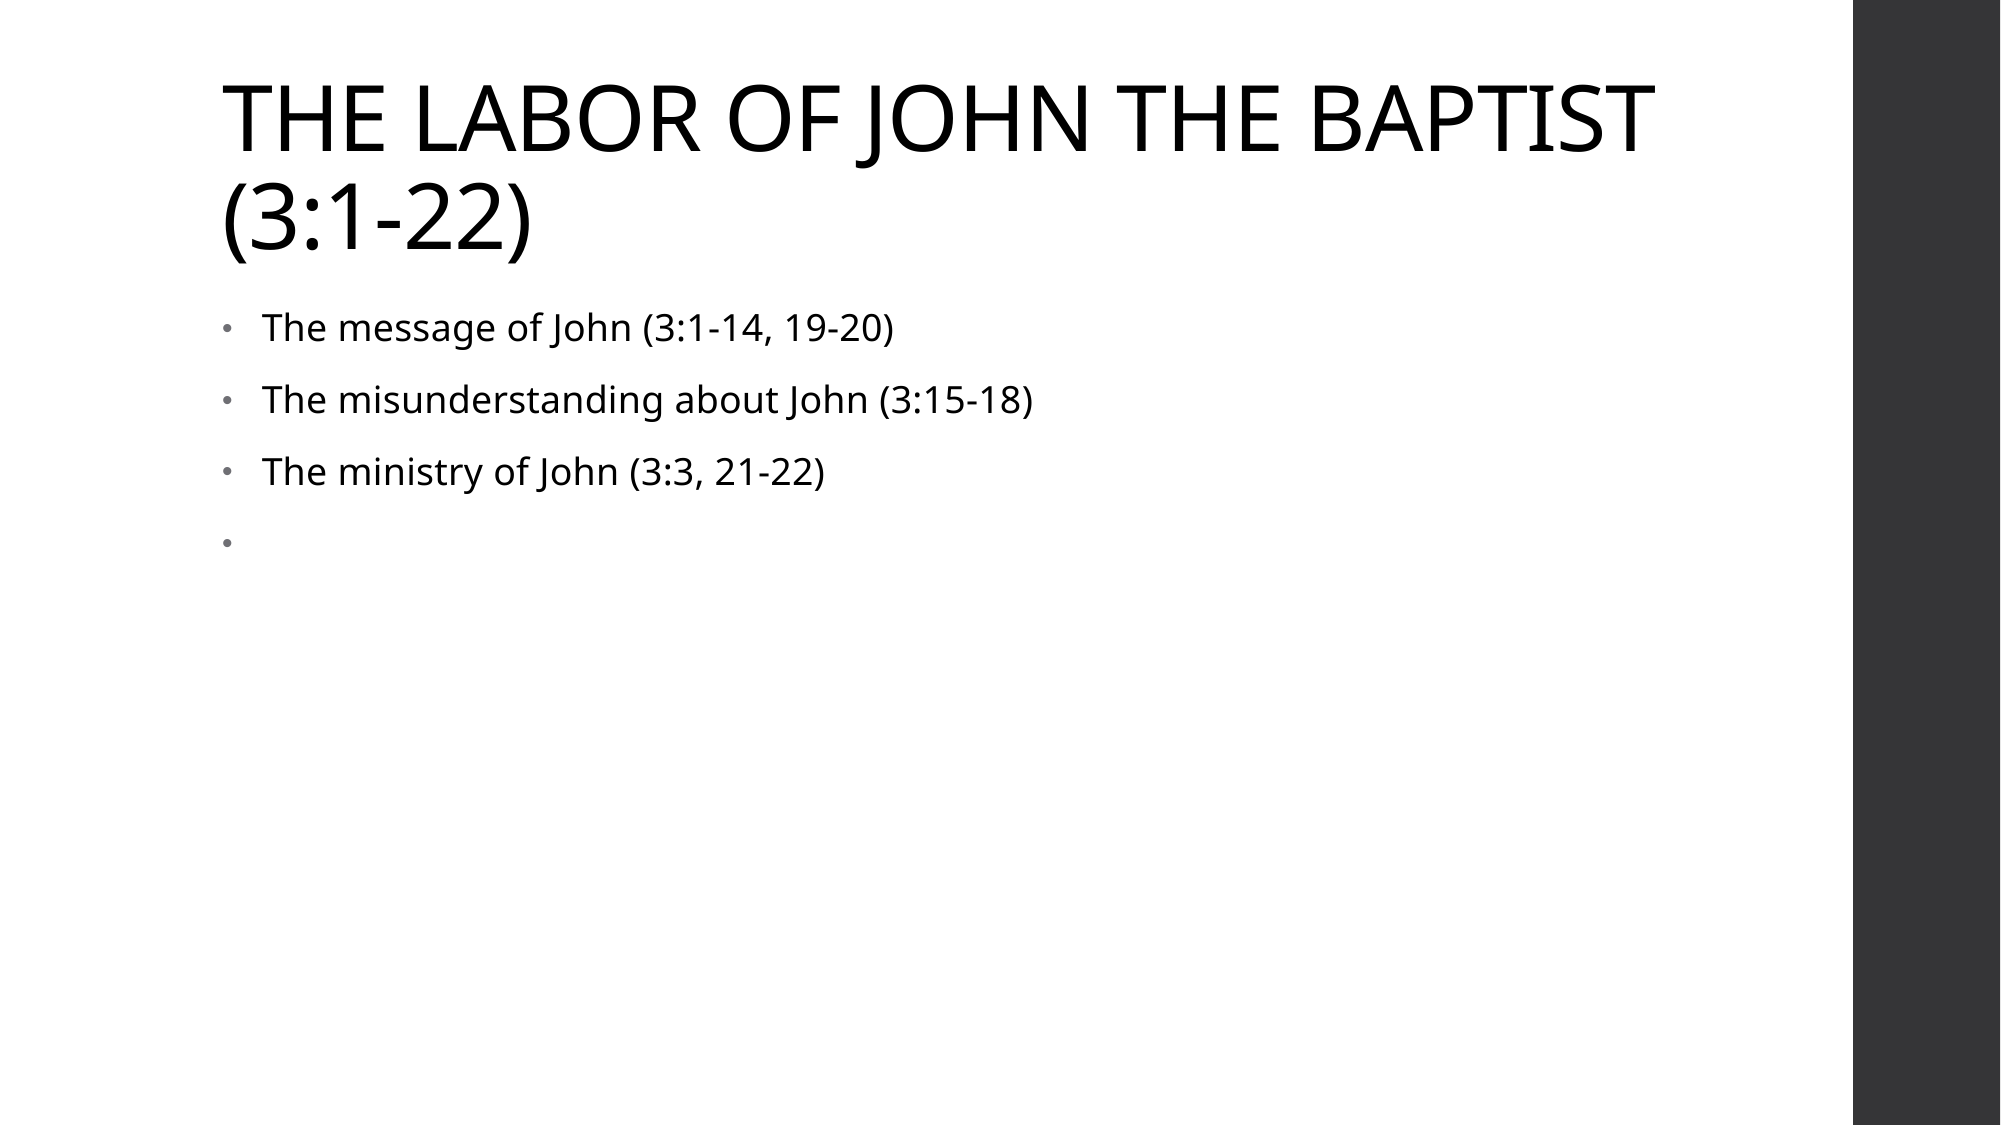

# THE LABOR OF JOHN THE BAPTIST (3:1-22)
 The message of John (3:1-14, 19-20)
 The misunderstanding about John (3:15-18)
 The ministry of John (3:3, 21-22)